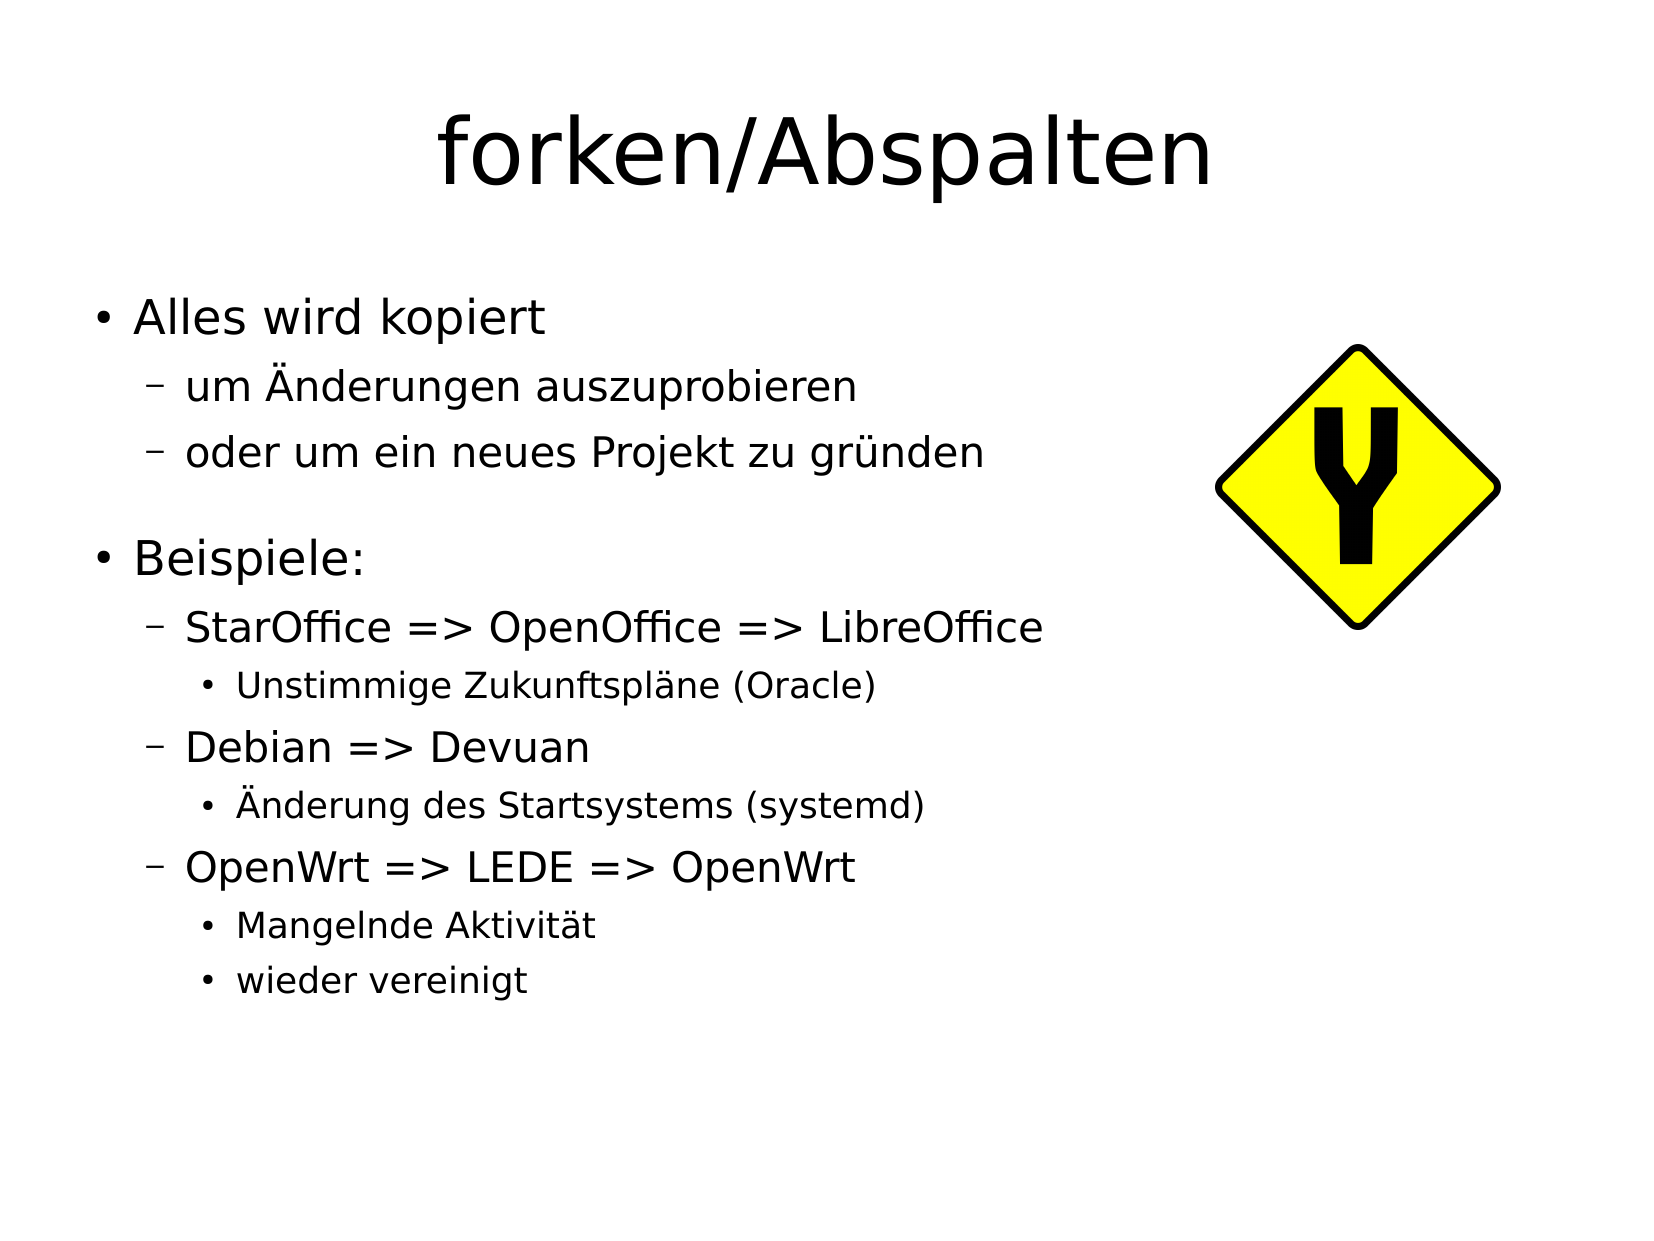

# forken/Abspalten
Alles wird kopiert
um Änderungen auszuprobieren
oder um ein neues Projekt zu gründen
Beispiele:
StarOffice => OpenOffice => LibreOffice
Unstimmige Zukunftspläne (Oracle)
Debian => Devuan
Änderung des Startsystems (systemd)
OpenWrt => LEDE => OpenWrt
Mangelnde Aktivität
wieder vereinigt